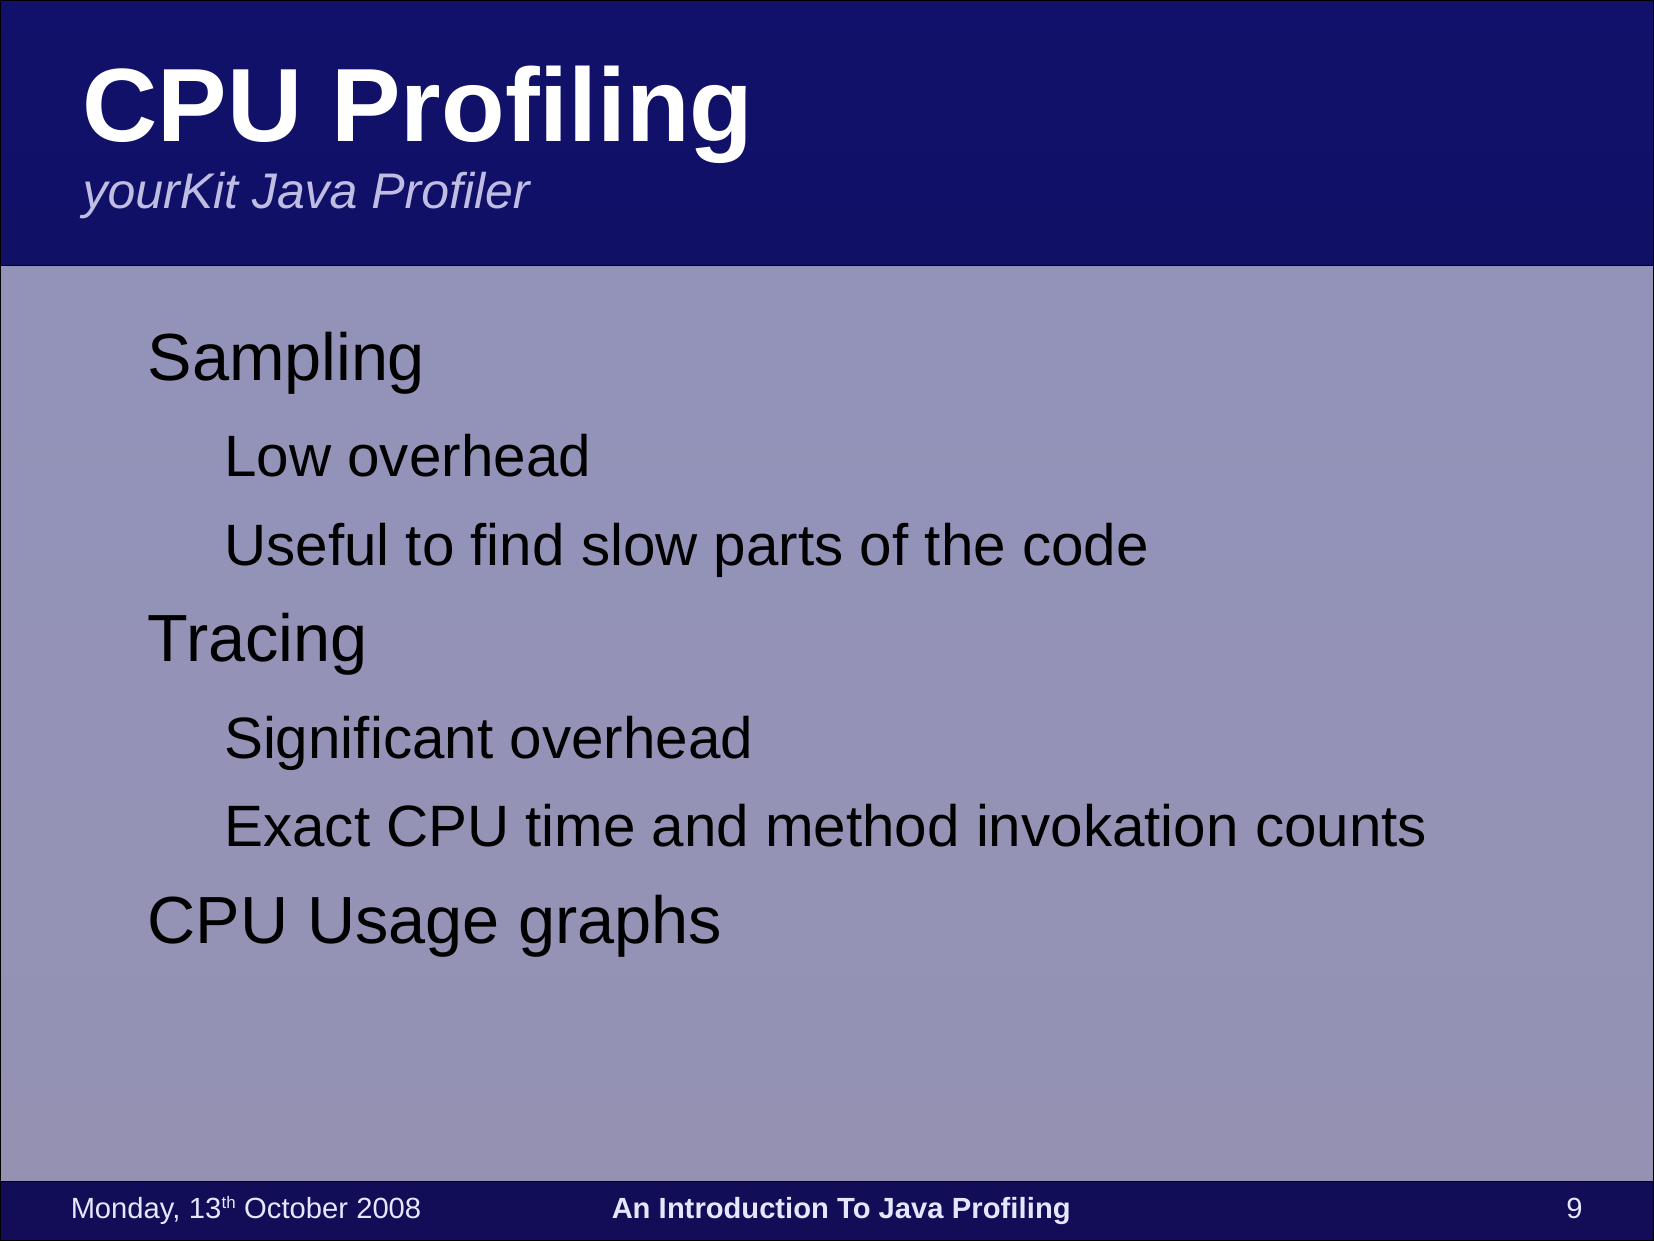

# CPU Profiling yourKit Java Profiler
Sampling
Low overhead
Useful to find slow parts of the code
Tracing
Significant overhead
Exact CPU time and method invokation counts
CPU Usage graphs
9